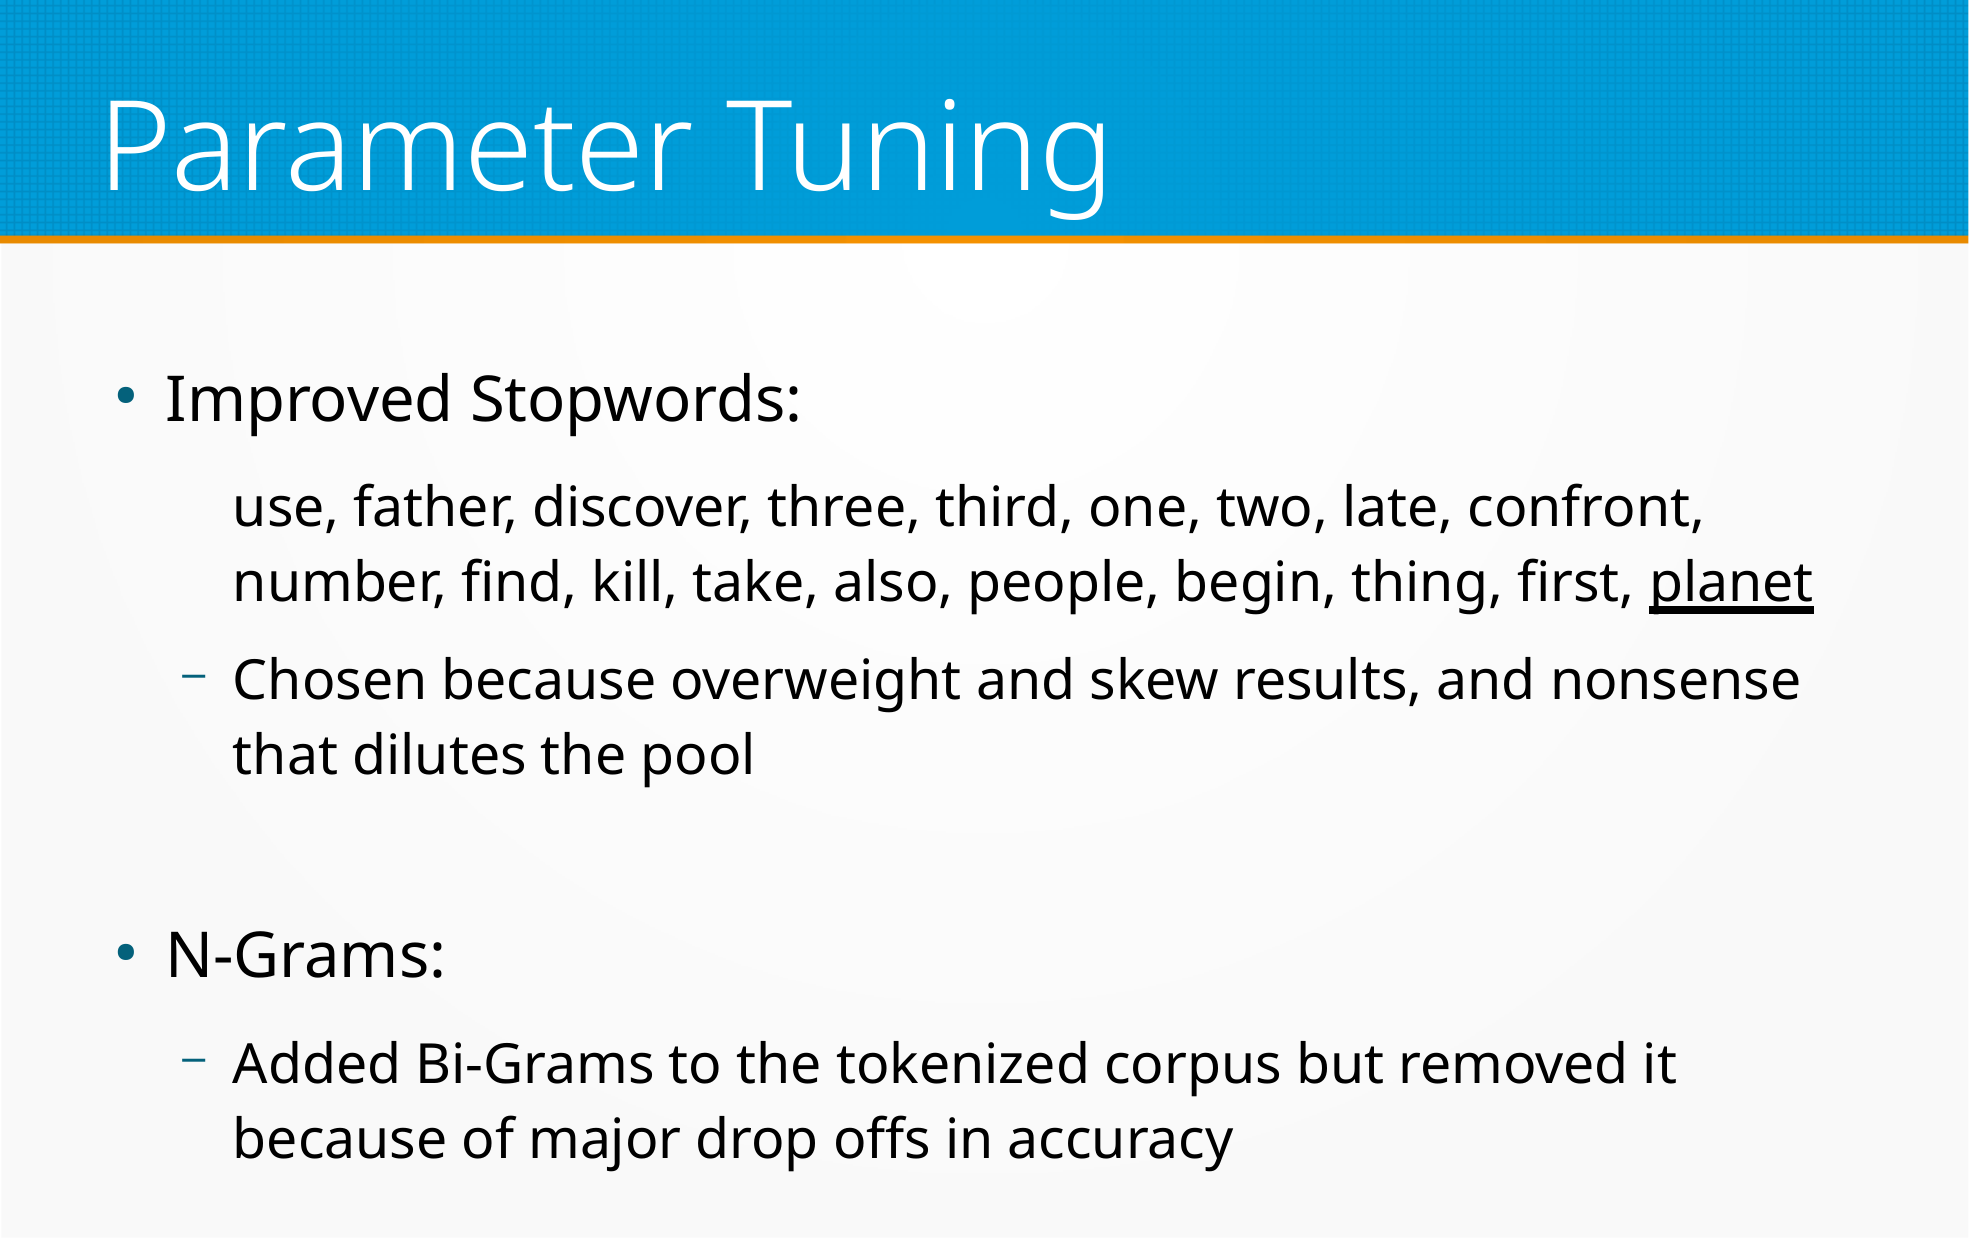

# Parameter Tuning
Improved Stopwords:
use, father, discover, three, third, one, two, late, confront, number, find, kill, take, also, people, begin, thing, first, planet
Chosen because overweight and skew results, and nonsense that dilutes the pool
N-Grams:
Added Bi-Grams to the tokenized corpus but removed it because of major drop offs in accuracy